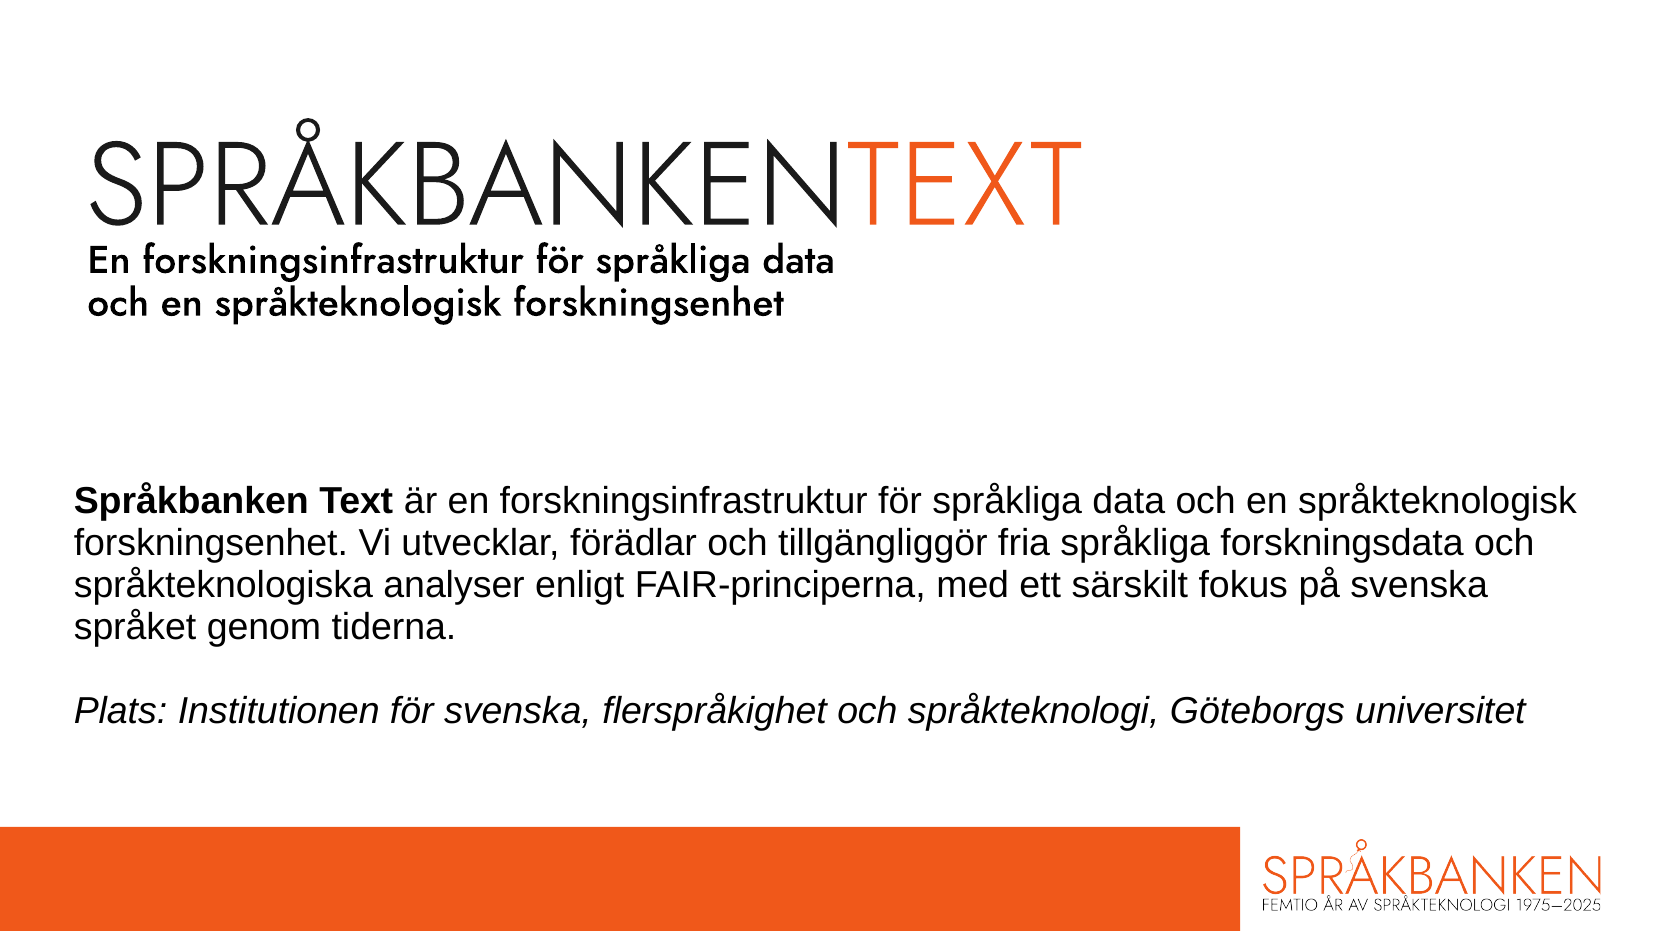

Språkbanken Text är en forskningsinfrastruktur för språkliga data och en språkteknologisk forskningsenhet. Vi utvecklar, förädlar och tillgängliggör fria språkliga forskningsdata och språkteknologiska analyser enligt FAIR-principerna, med ett särskilt fokus på svenska språket genom tiderna.
Plats: Institutionen för svenska, flerspråkighet och språkteknologi,  Göteborgs universitet